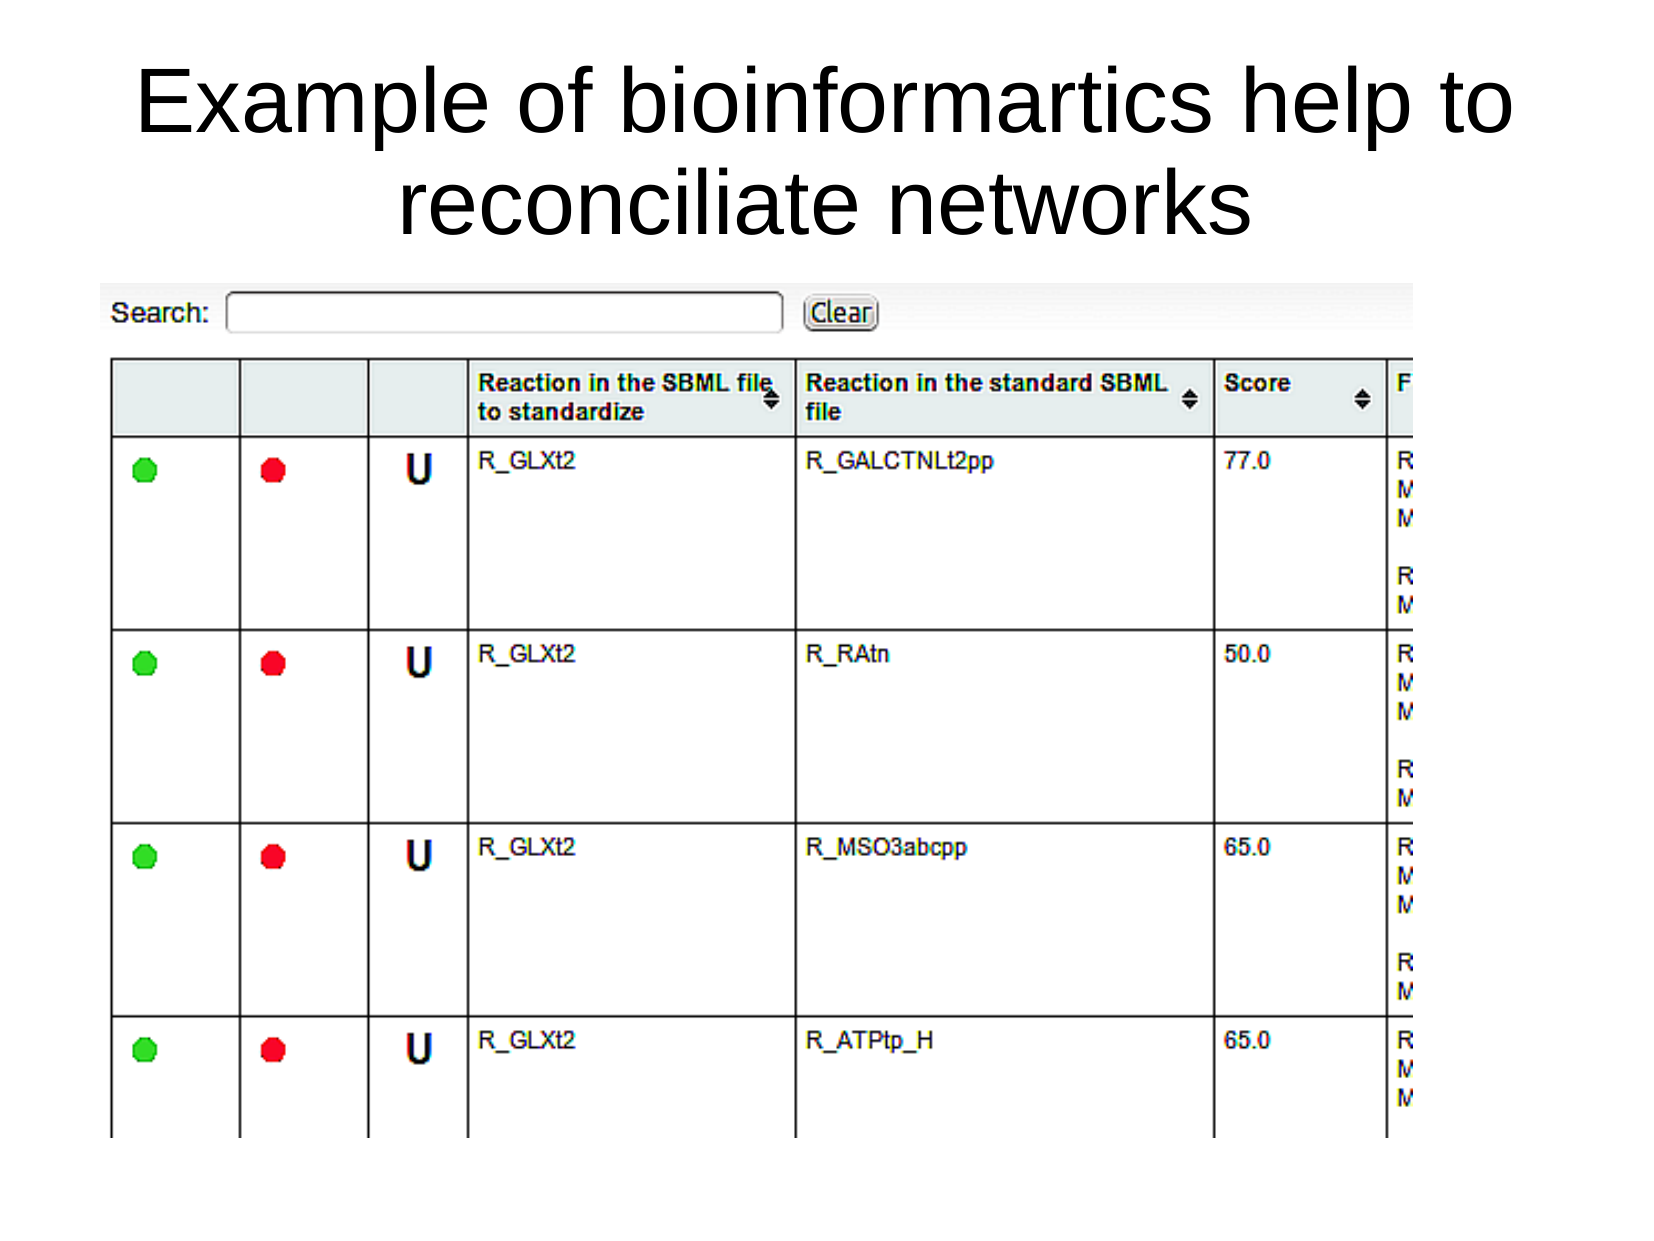

# Example of bioinformartics help to reconciliate networks